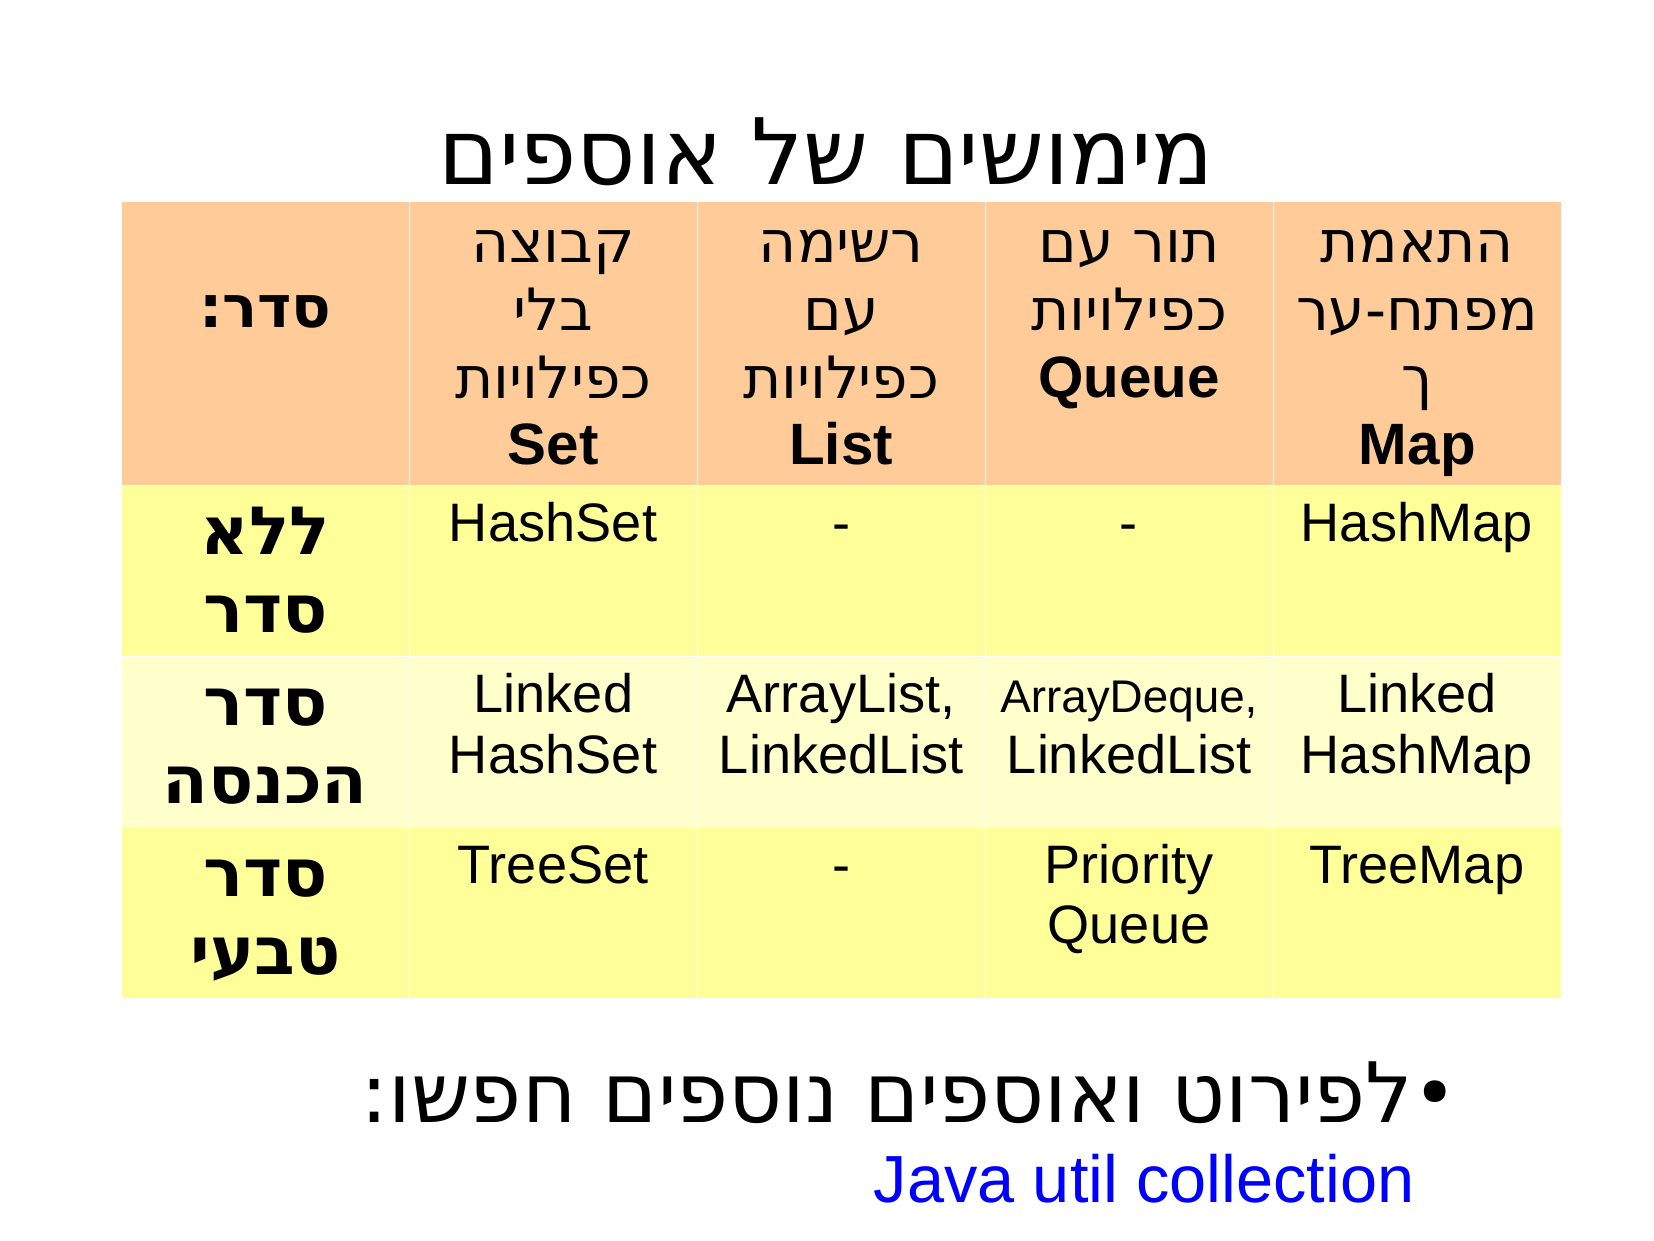

# מימושים של אוספים
| סדר: | קבוצה בלי כפילויות Set | רשימה עם כפילויות List | תור עם כפילויות Queue | התאמת מפתח-ערך Map |
| --- | --- | --- | --- | --- |
| ללא סדר | HashSet | - | - | HashMap |
| סדר הכנסה | Linked HashSet | ArrayList, LinkedList | ArrayDeque, LinkedList | Linked HashMap |
| סדר טבעי | TreeSet | - | Priority Queue | TreeMap |
לפירוט ואוספים נוספים חפשו:
Java util collection